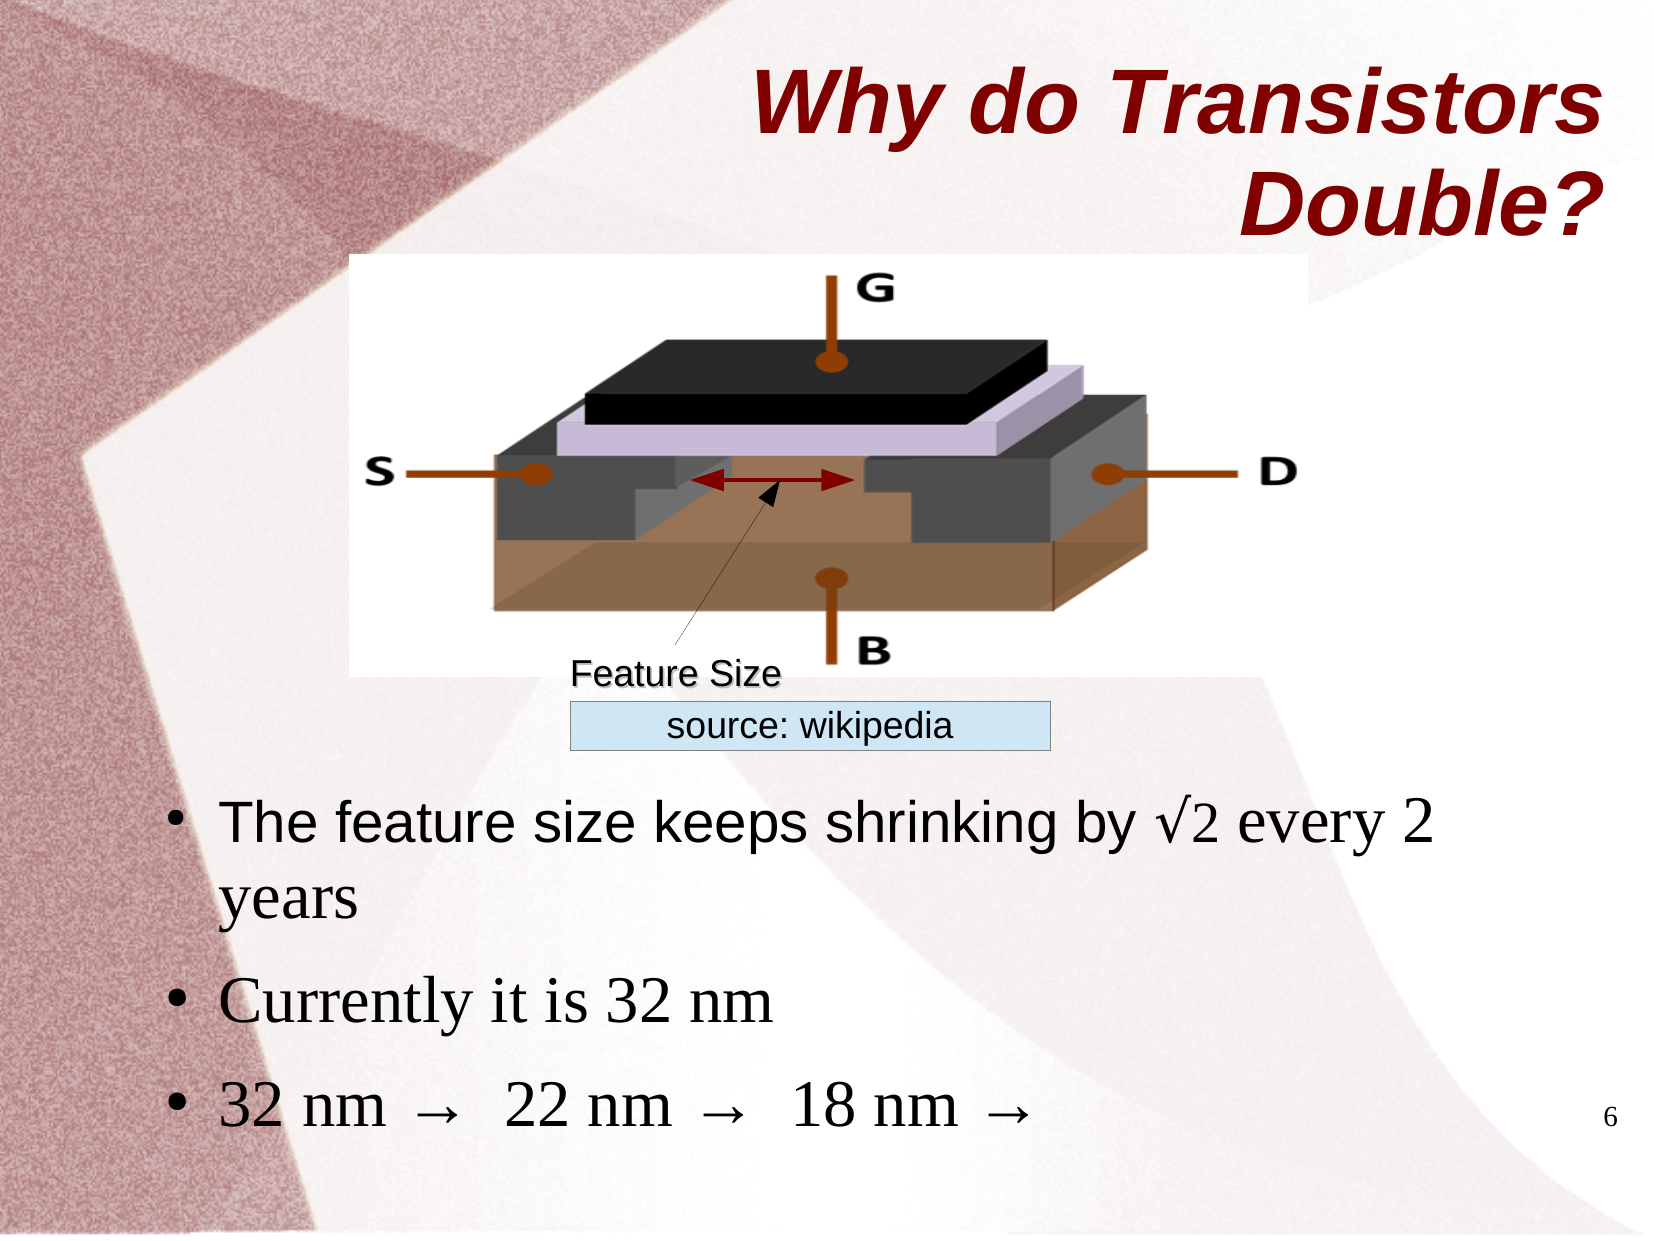

# Why do Transistors Double?
Feature Size
source: wikipedia
The feature size keeps shrinking by √2 every 2 years
Currently it is 32 nm
32 nm → 22 nm → 18 nm →
6